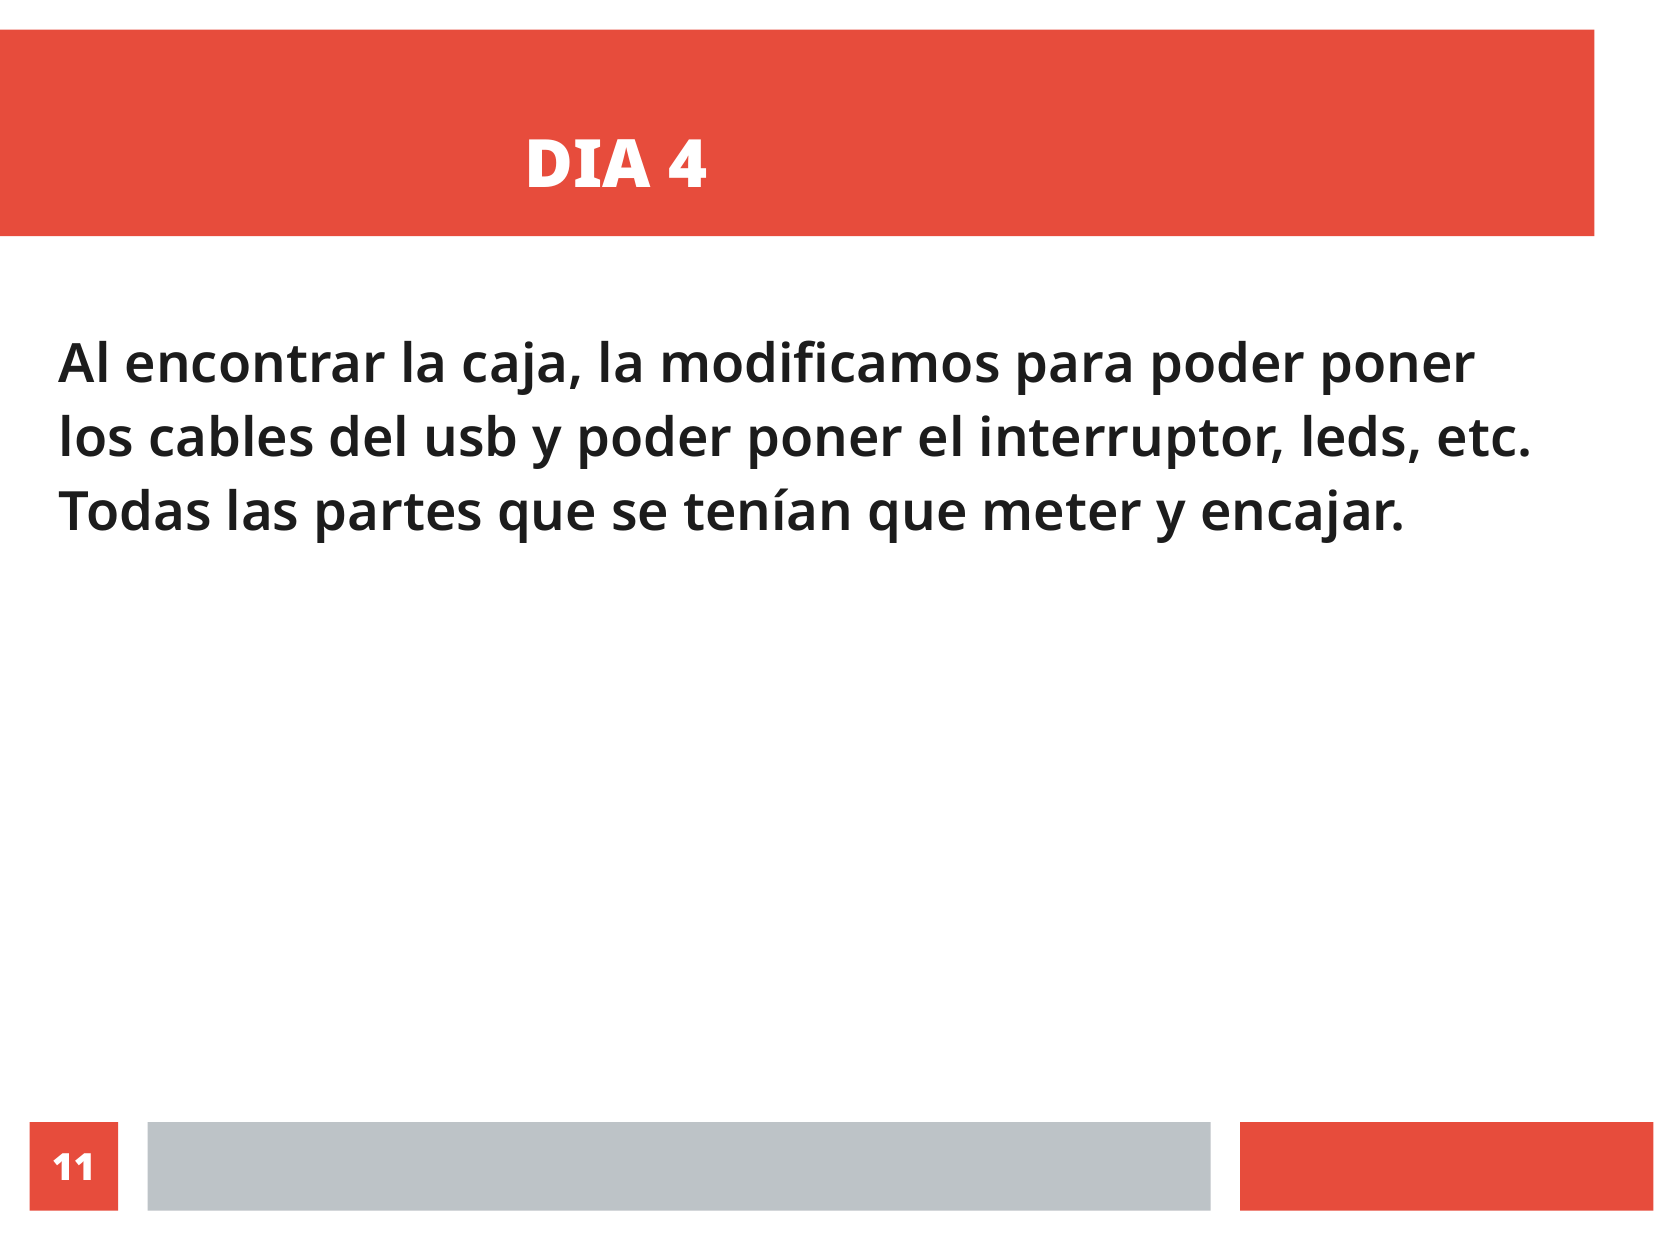

# DIA 4
Al encontrar la caja, la modificamos para poder poner los cables del usb y poder poner el interruptor, leds, etc. Todas las partes que se tenían que meter y encajar.
11